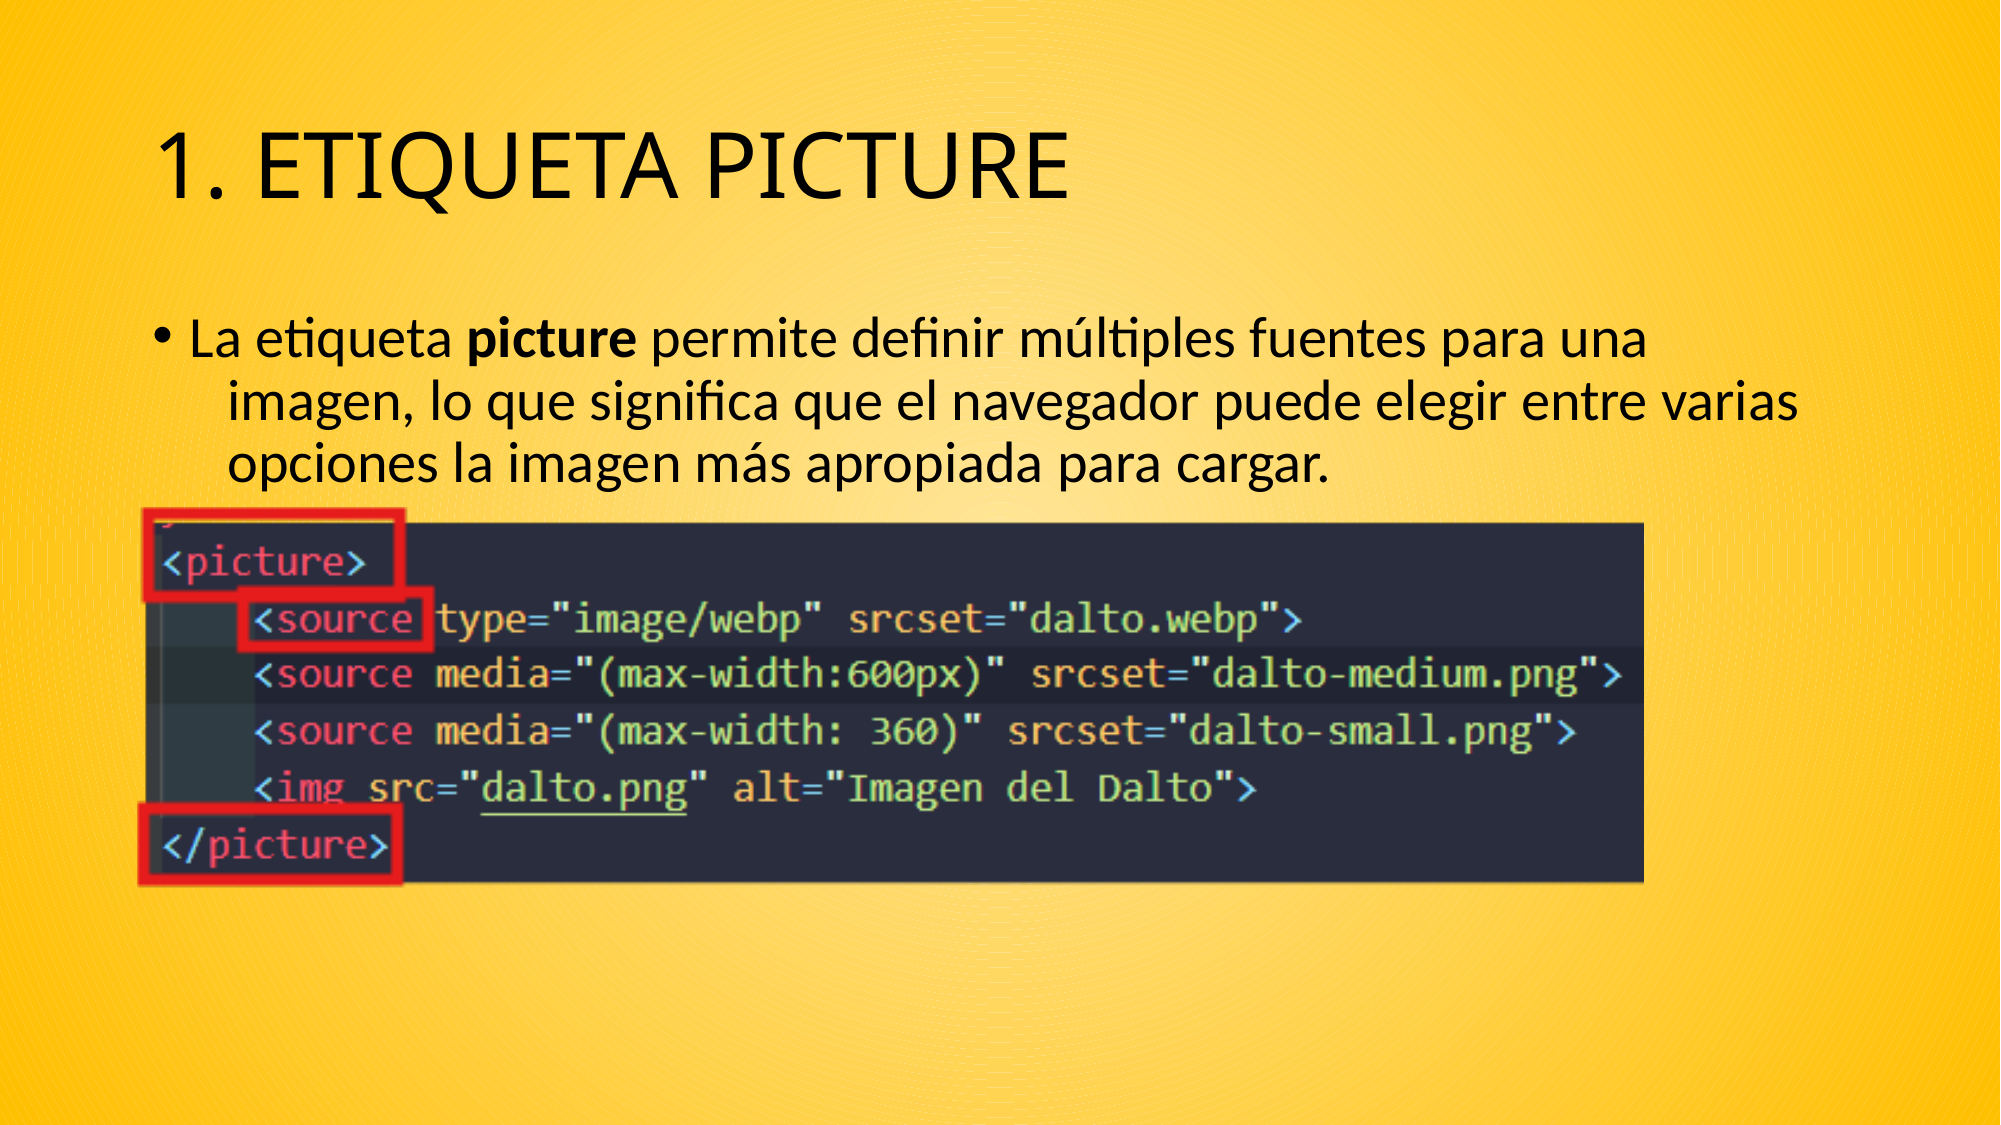

# 1. ETIQUETA PICTURE
La etiqueta picture permite definir múltiples fuentes para una imagen, lo que significa que el navegador puede elegir entre varias opciones la imagen más apropiada para cargar.